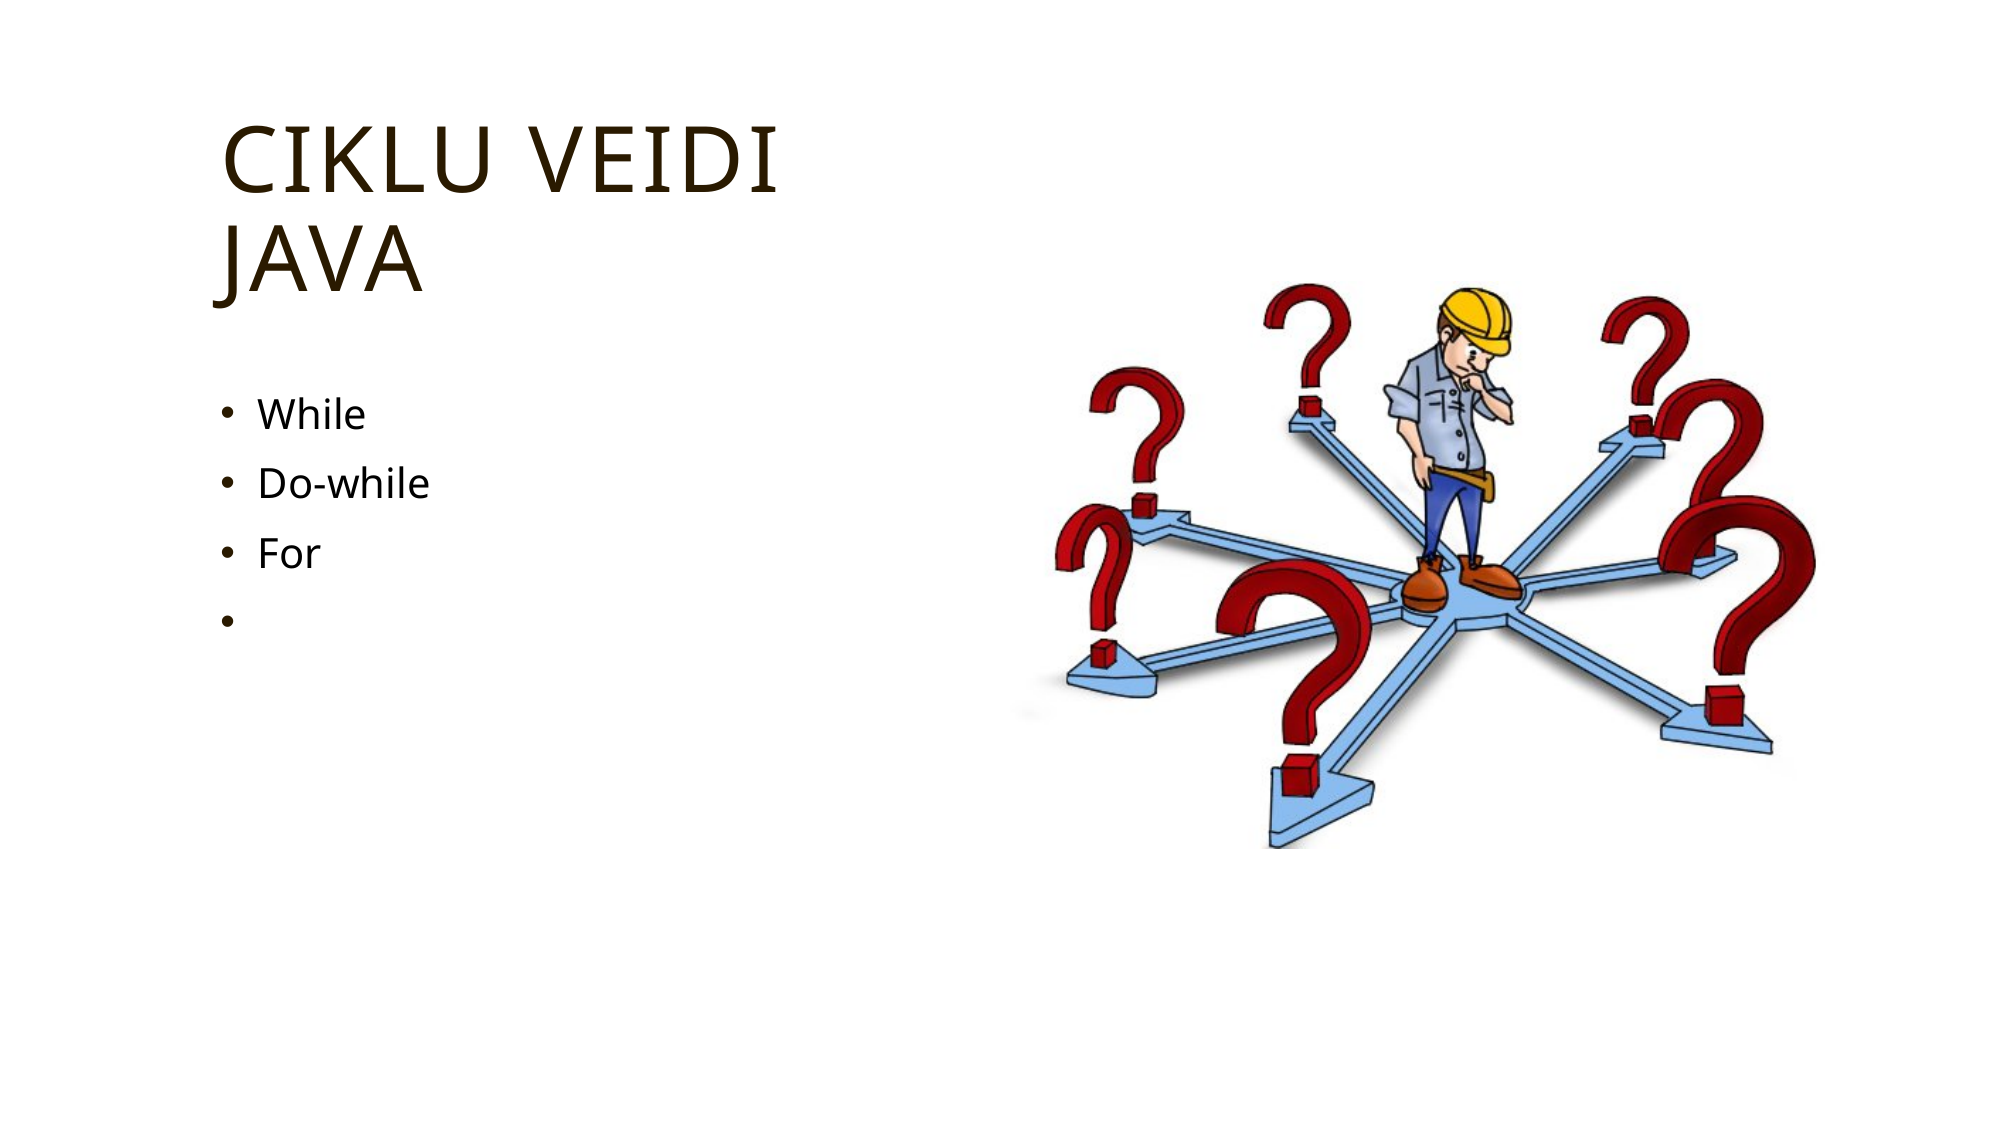

# Ciklu veidi java
While
Do-while
For